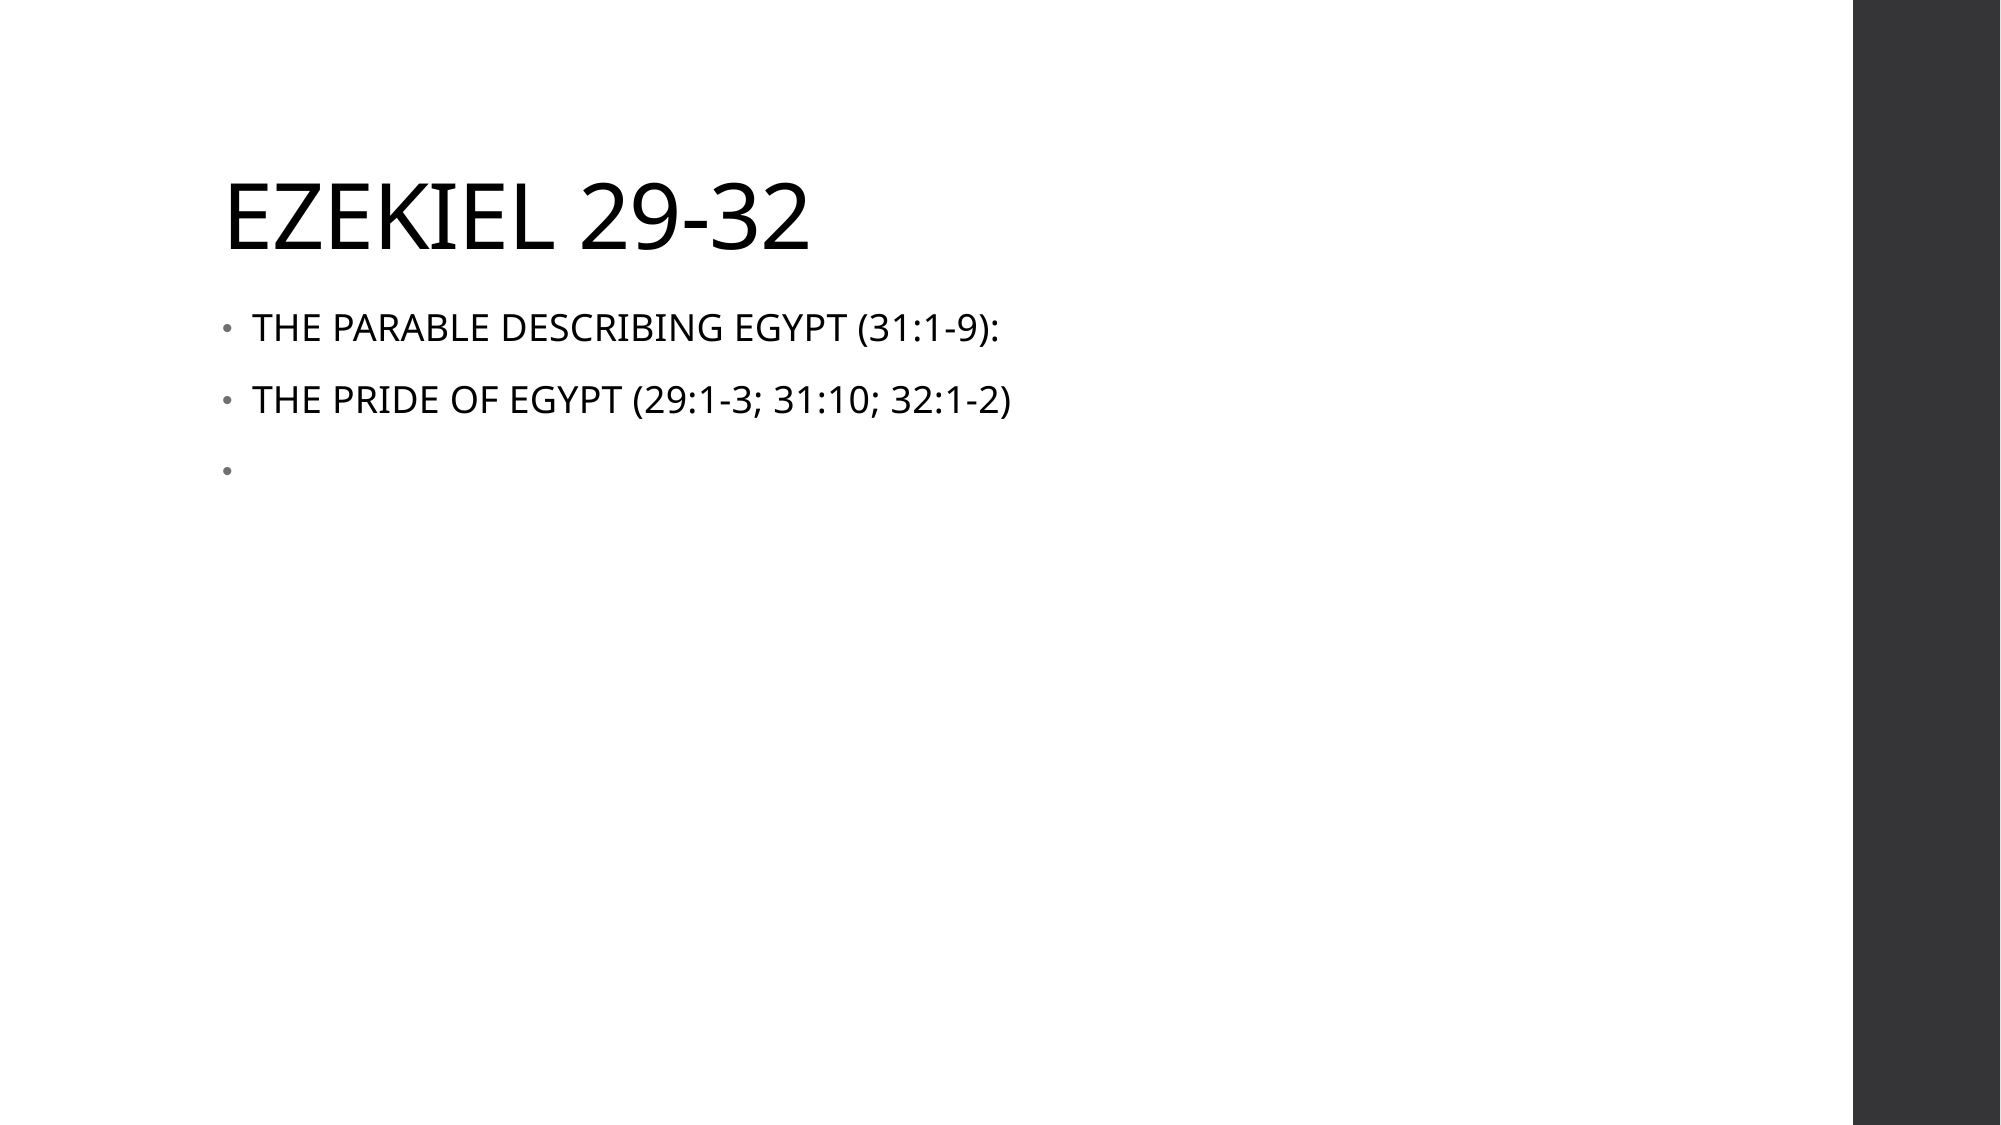

# EZEKIEL 29-32
THE PARABLE DESCRIBING EGYPT (31:1-9):
THE PRIDE OF EGYPT (29:1-3; 31:10; 32:1-2)